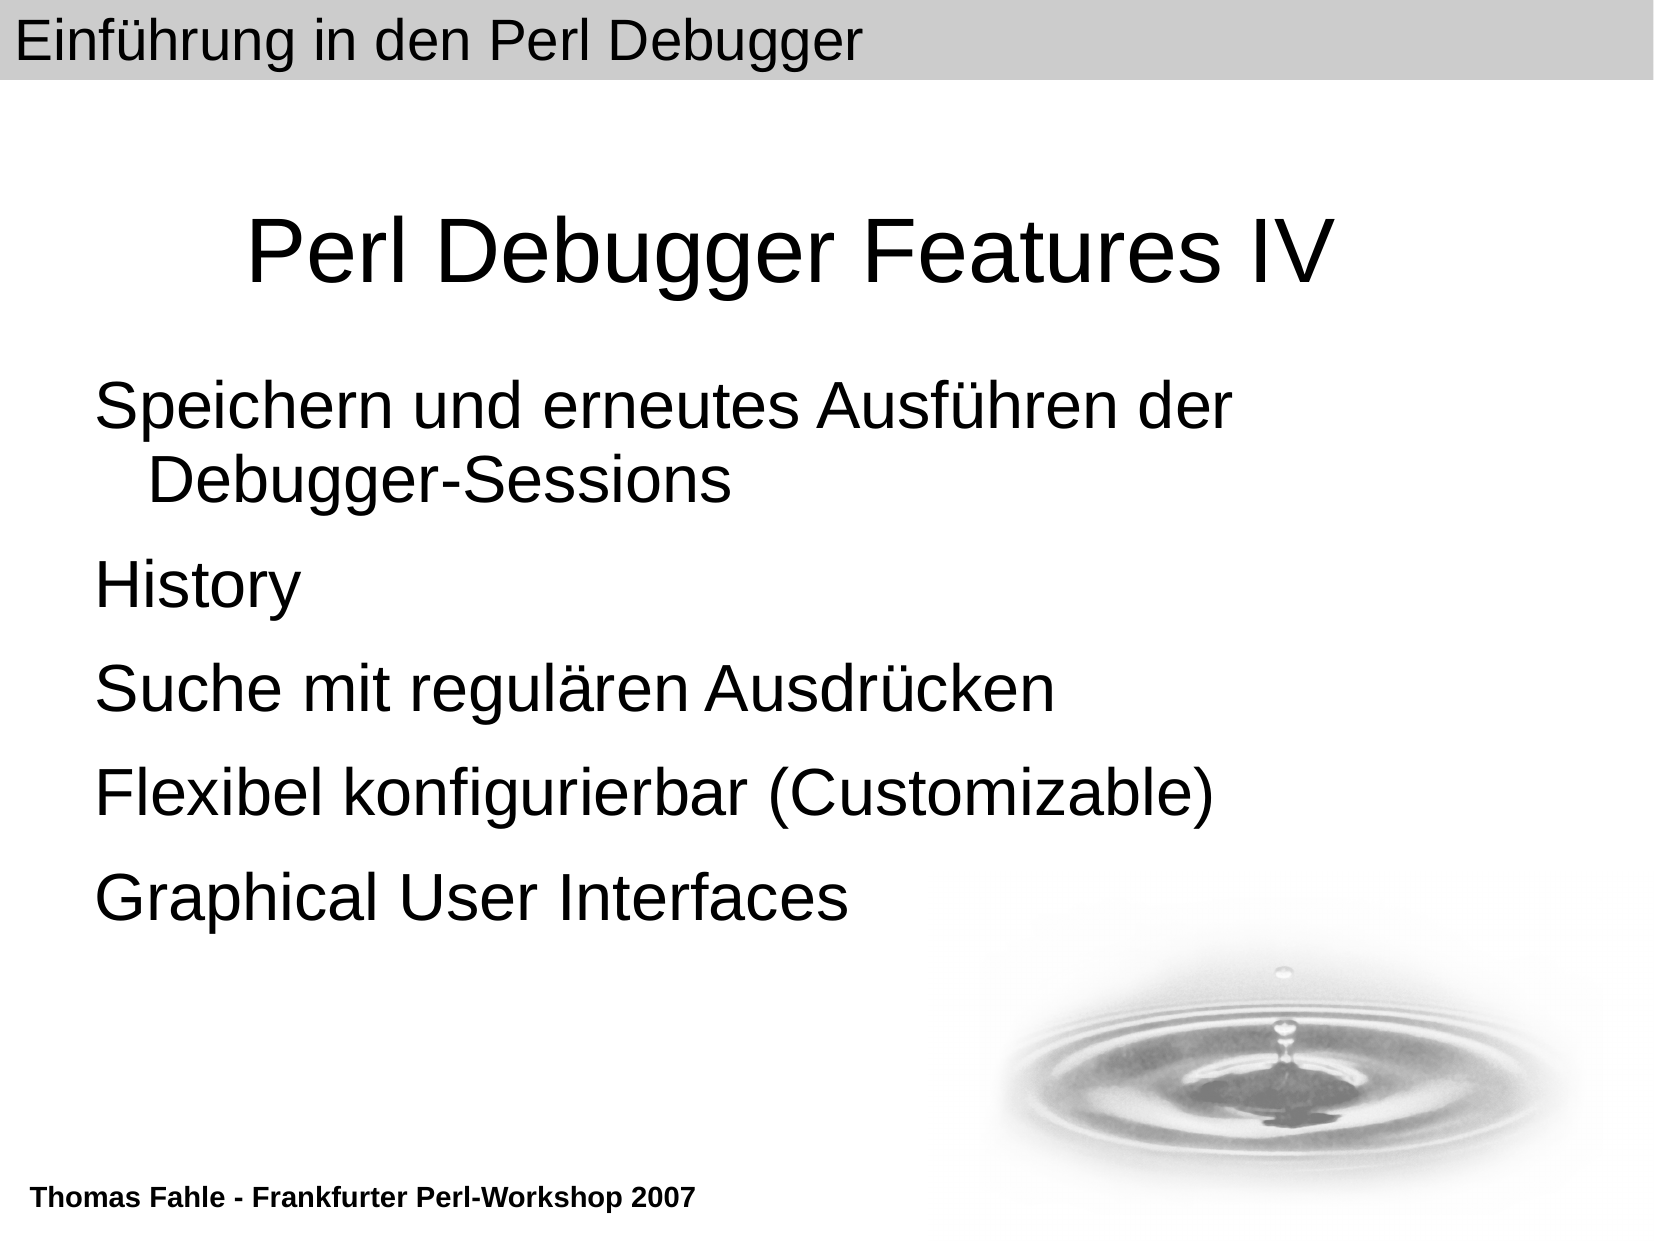

# Perl Debugger Features IV
Speichern und erneutes Ausführen der Debugger-Sessions
History
Suche mit regulären Ausdrücken
Flexibel konfigurierbar (Customizable)
Graphical User Interfaces